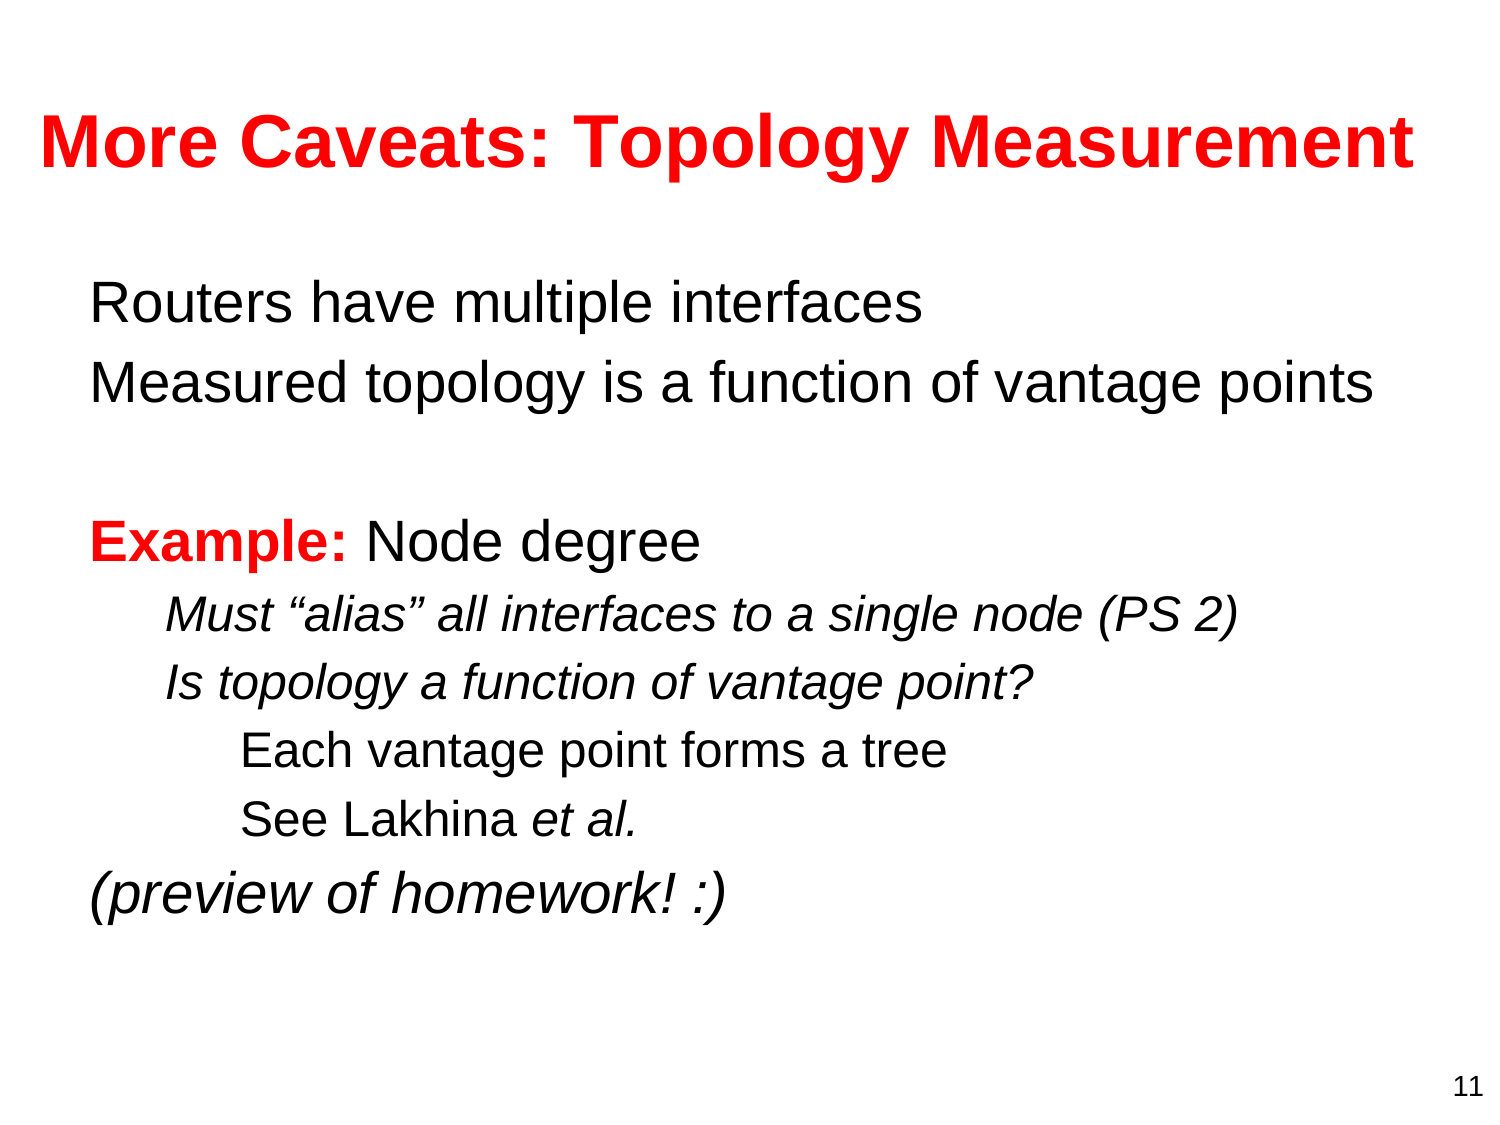

# More Caveats: Topology Measurement
Routers have multiple interfaces
Measured topology is a function of vantage points
Example: Node degree
Must “alias” all interfaces to a single node (PS 2)
Is topology a function of vantage point?
Each vantage point forms a tree
See Lakhina et al.
(preview of homework! :)
11